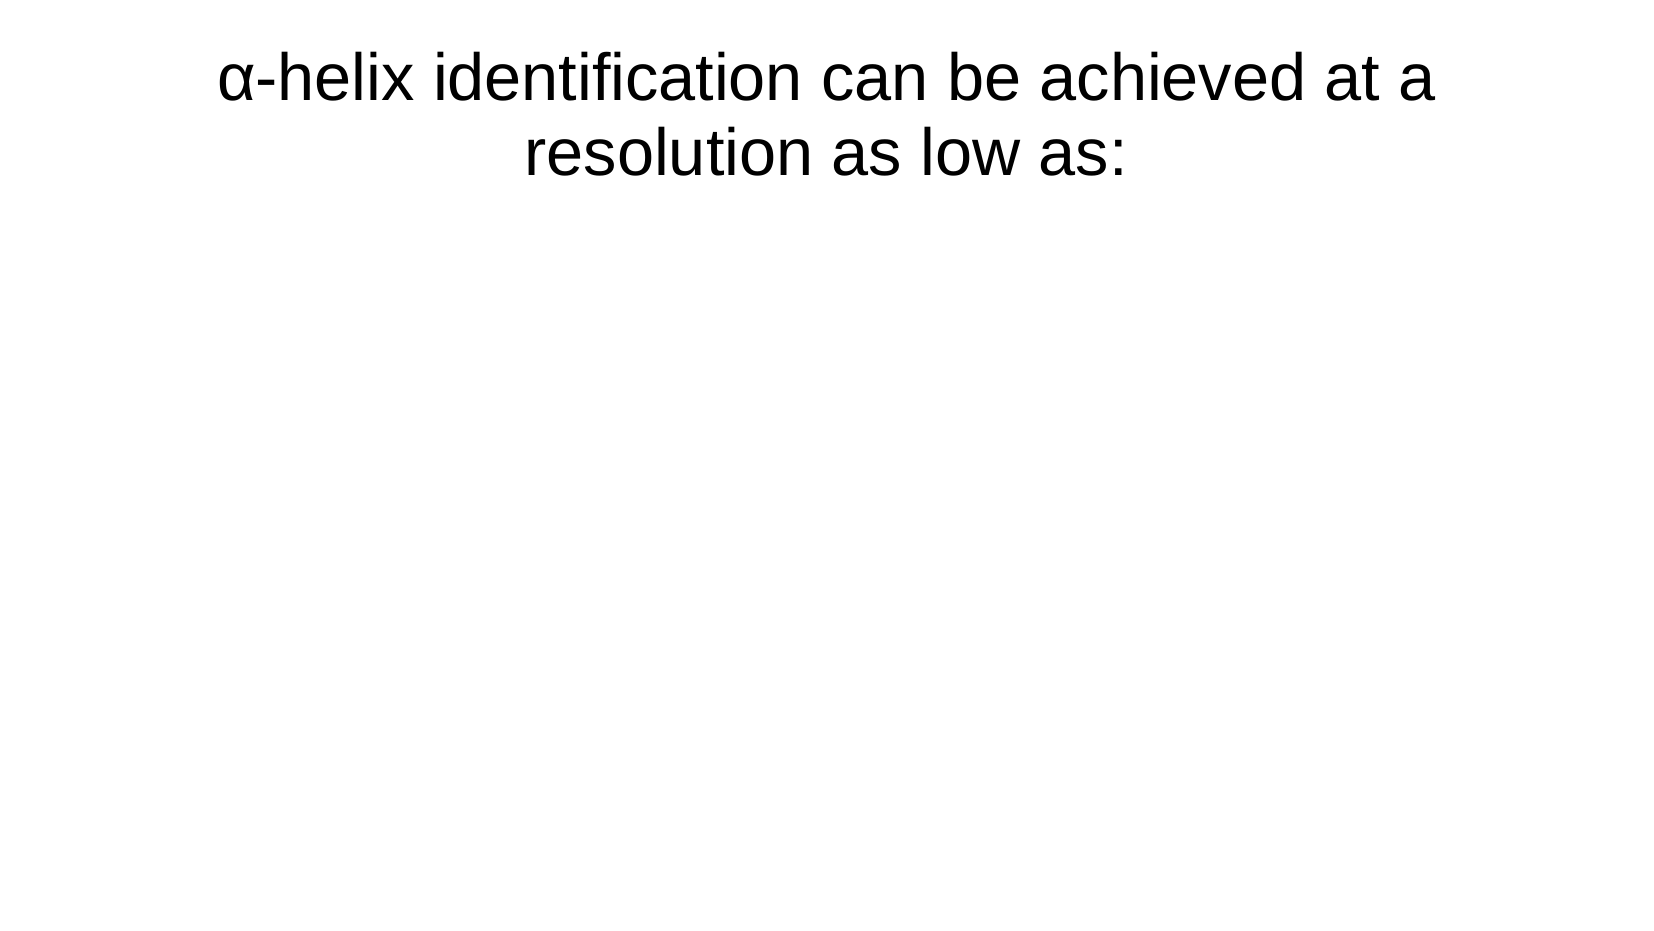

# α-helix identification can be achieved at a resolution as low as: